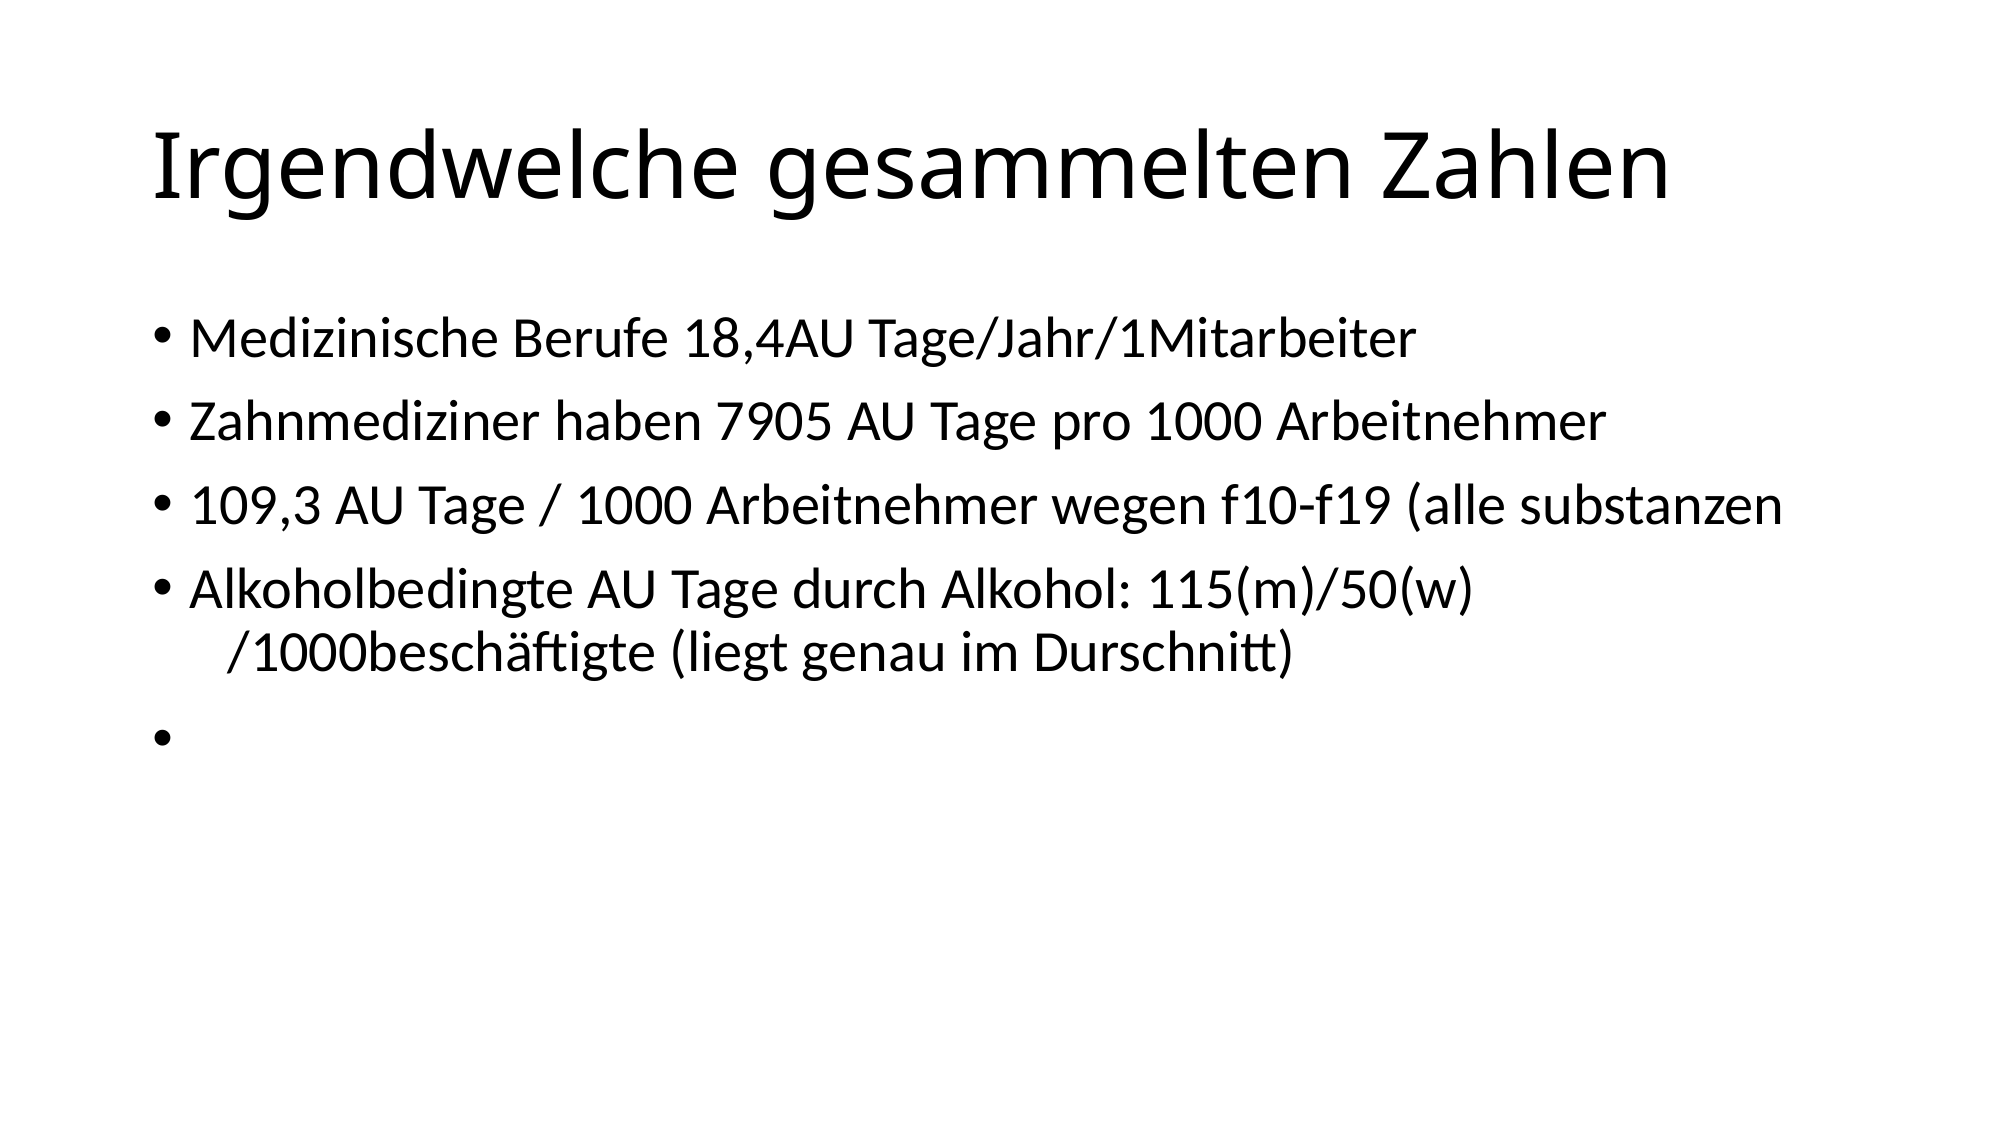

# Irgendwelche gesammelten Zahlen
Medizinische Berufe 18,4AU Tage/Jahr/1Mitarbeiter
Zahnmediziner haben 7905 AU Tage pro 1000 Arbeitnehmer
109,3 AU Tage / 1000 Arbeitnehmer wegen f10-f19 (alle substanzen
Alkoholbedingte AU Tage durch Alkohol: 115(m)/50(w) /1000beschäftigte (liegt genau im Durschnitt)